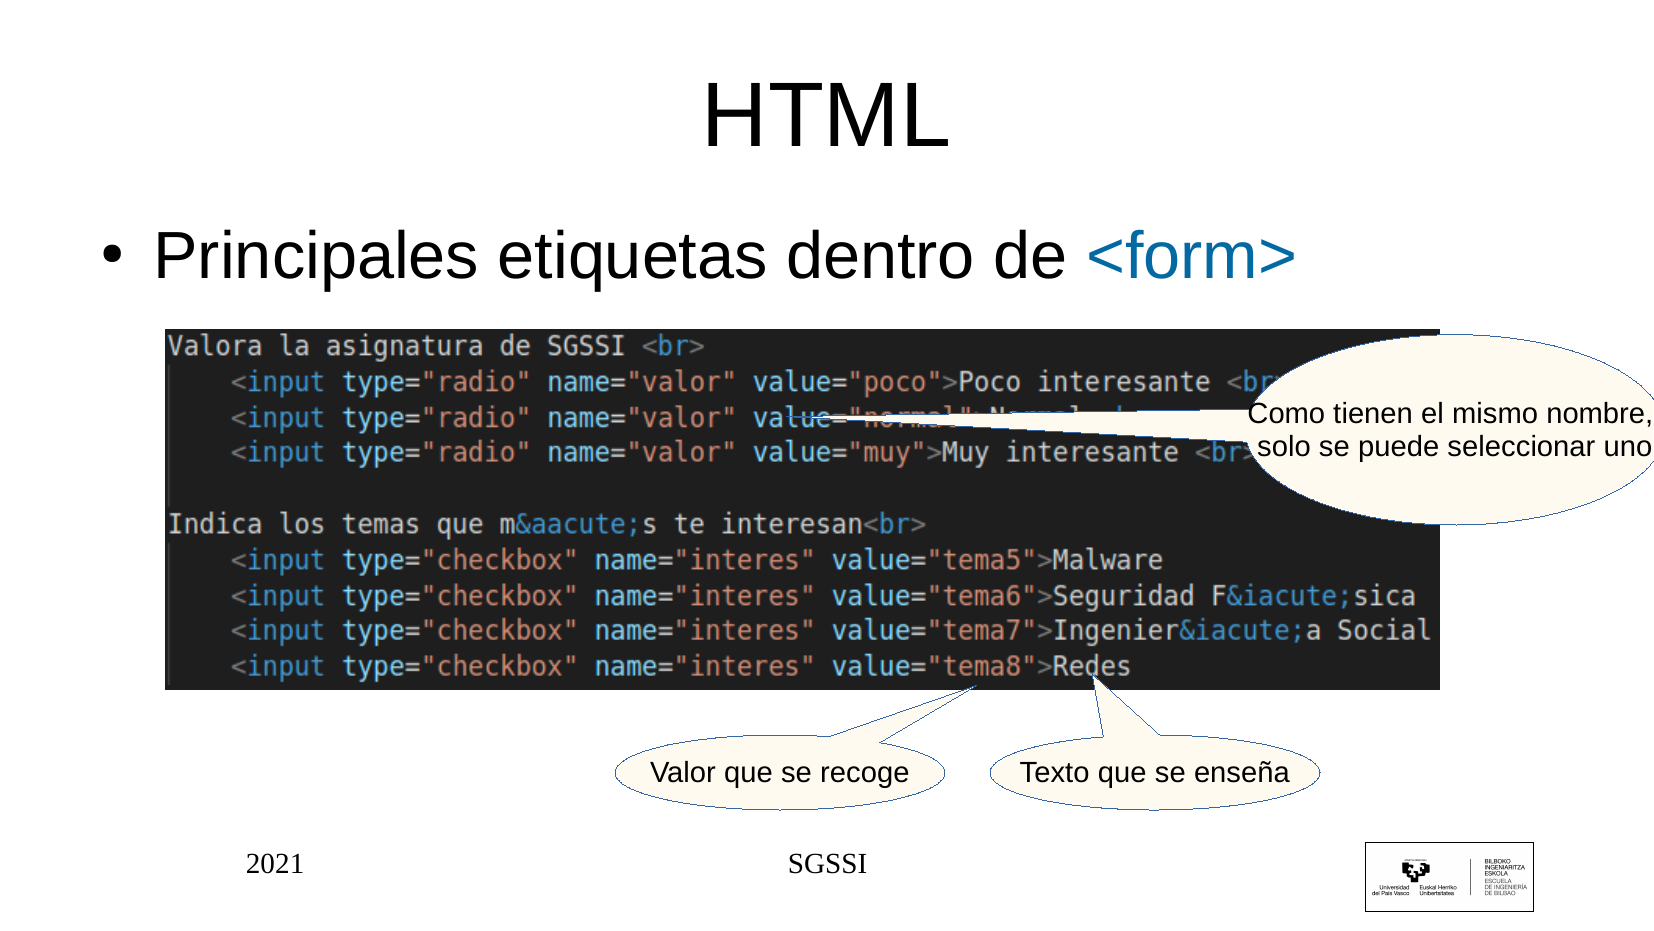

# HTML
Principales etiquetas dentro de <form>
Como tienen el mismo nombre,
solo se puede seleccionar uno
Valor que se recoge
Texto que se enseña